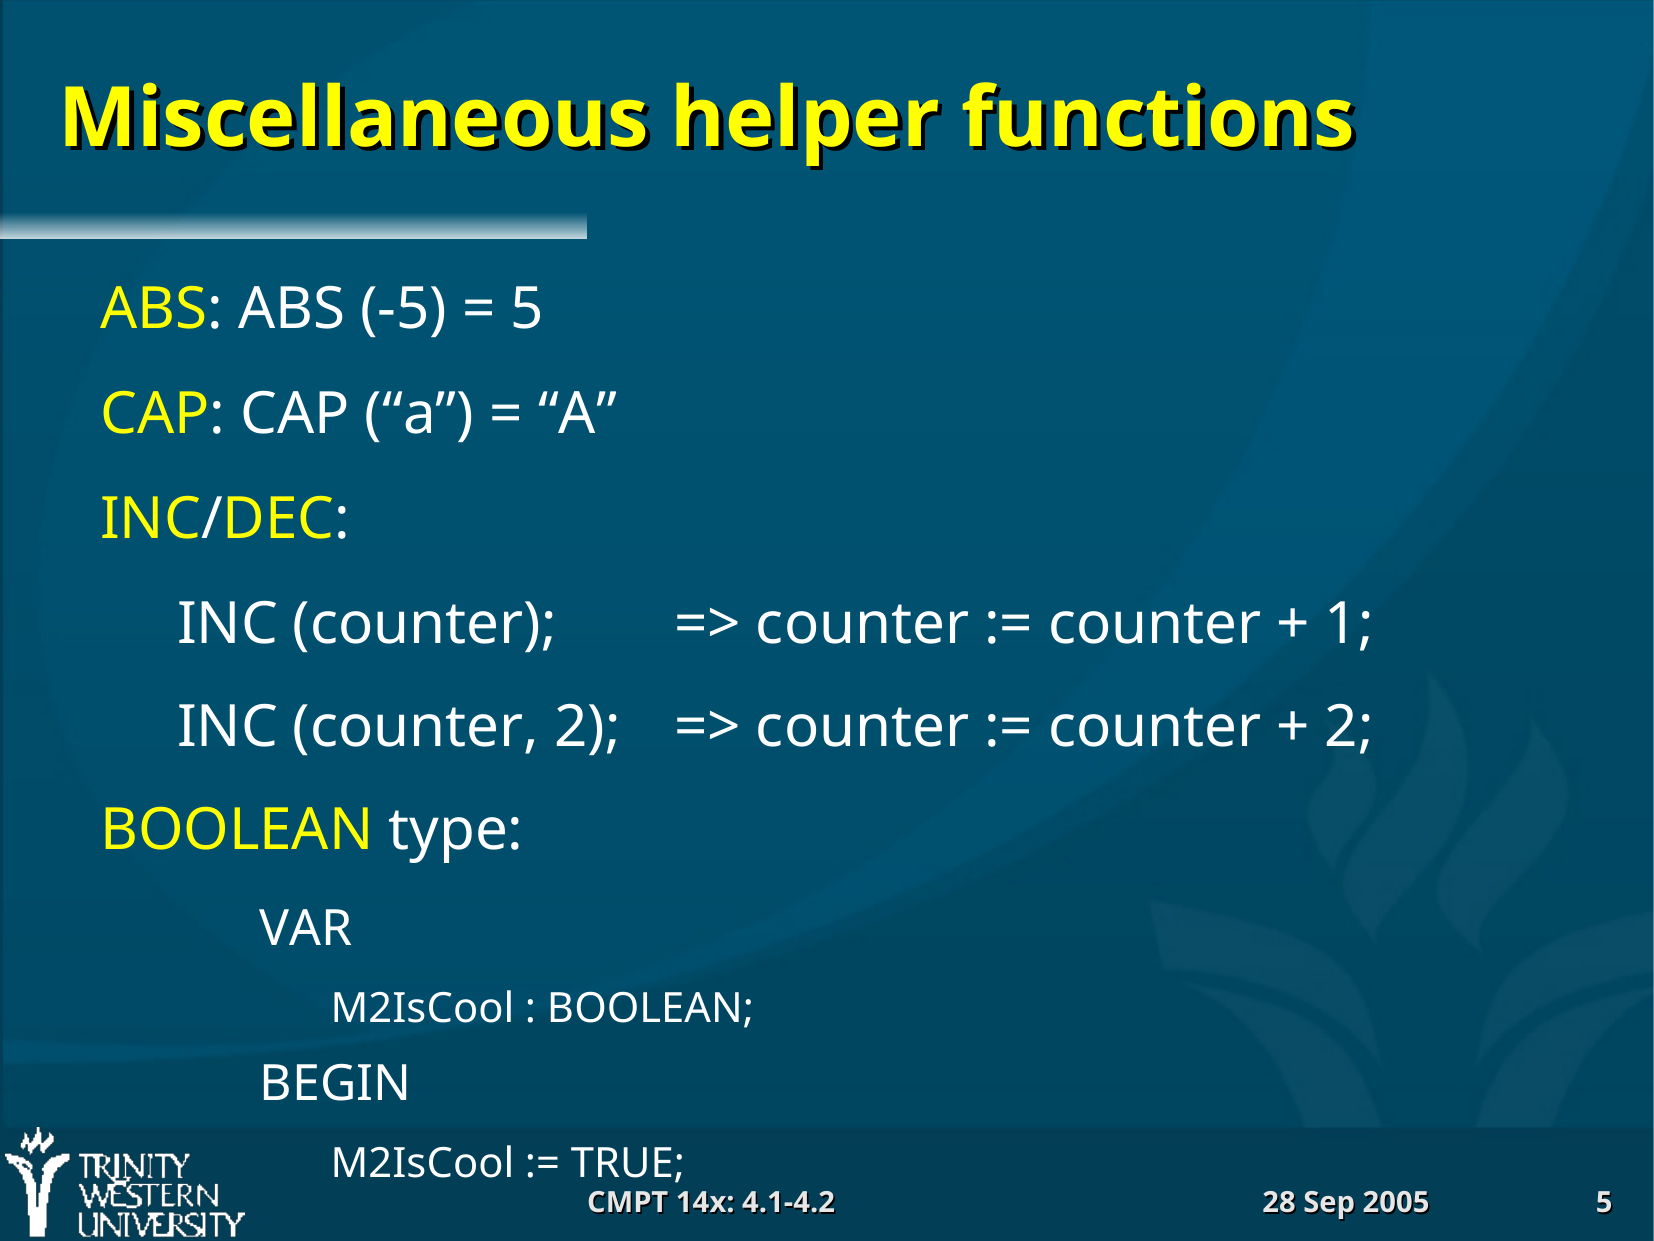

# Miscellaneous helper functions
ABS: ABS (-5) = 5
CAP: CAP (“a”) = “A”
INC/DEC:
INC (counter);		=> counter := counter + 1;
INC (counter, 2);	=> counter := counter + 2;
BOOLEAN type:
VAR
M2IsCool : BOOLEAN;
BEGIN
M2IsCool := TRUE;
CMPT 14x: 4.1-4.2
28 Sep 2005
5